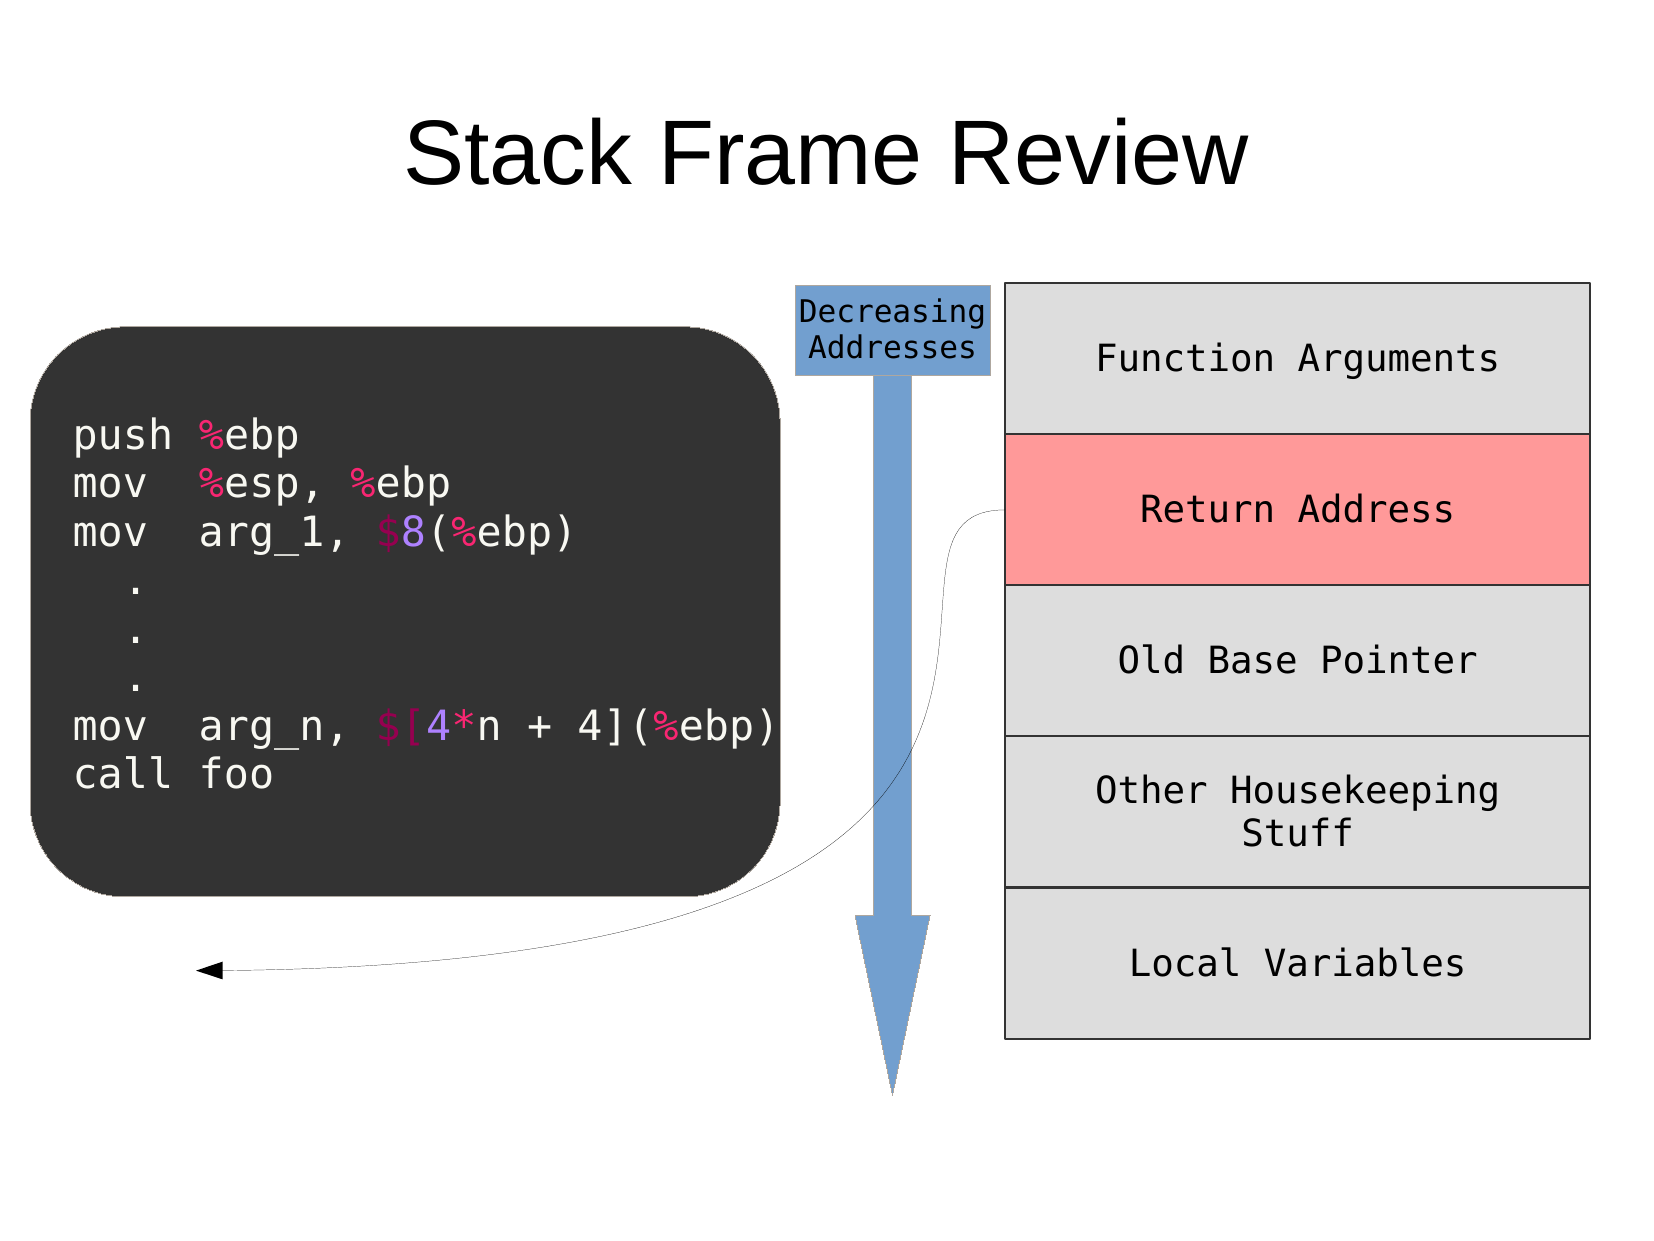

# Stack Frame Review
Function Arguments
Decreasing
Addresses
push %ebp
mov %esp, %ebp
mov arg_1, $8(%ebp)
 .
 .
 .
mov arg_n, $[4*n + 4](%ebp)
call foo
Return Address
Old Base Pointer
Other Housekeeping
Stuff
Local Variables